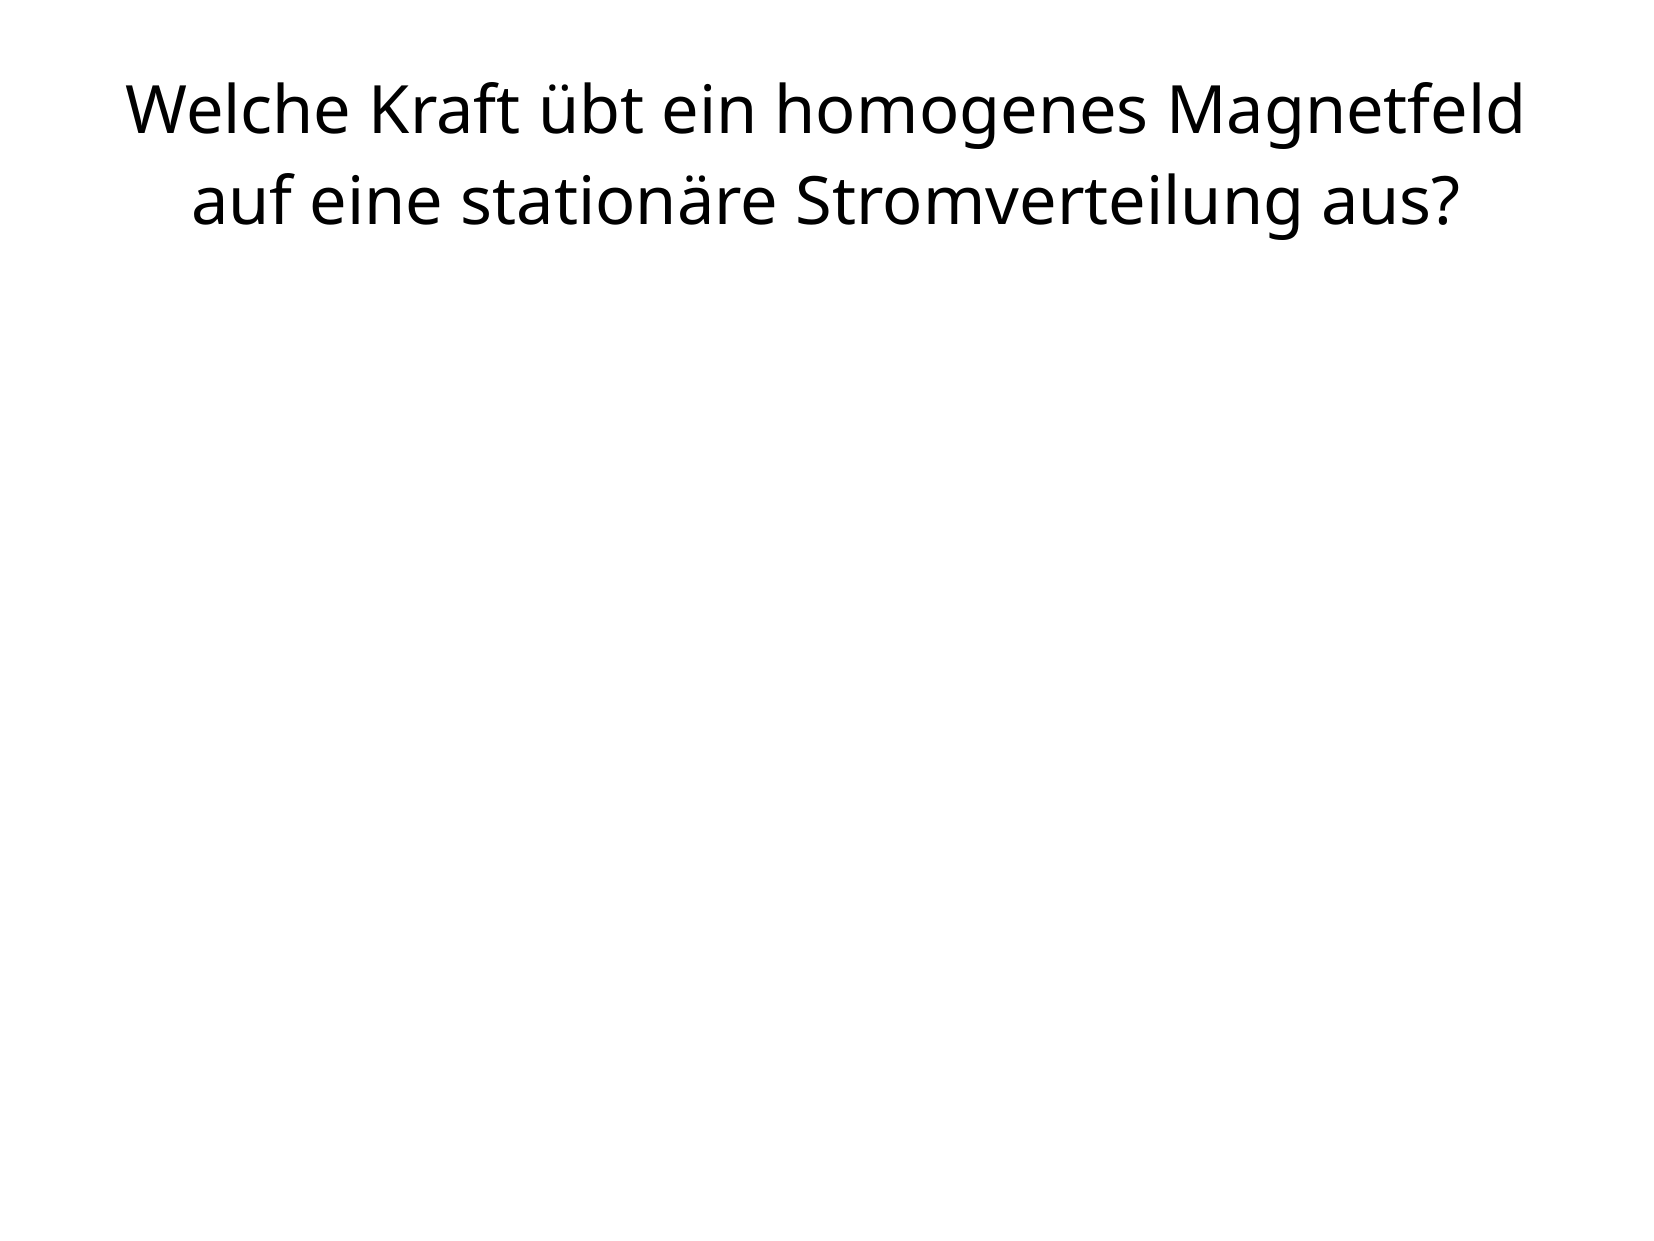

# Welche Kraft übt ein homogenes Magnetfeld auf eine stationäre Stromverteilung aus?